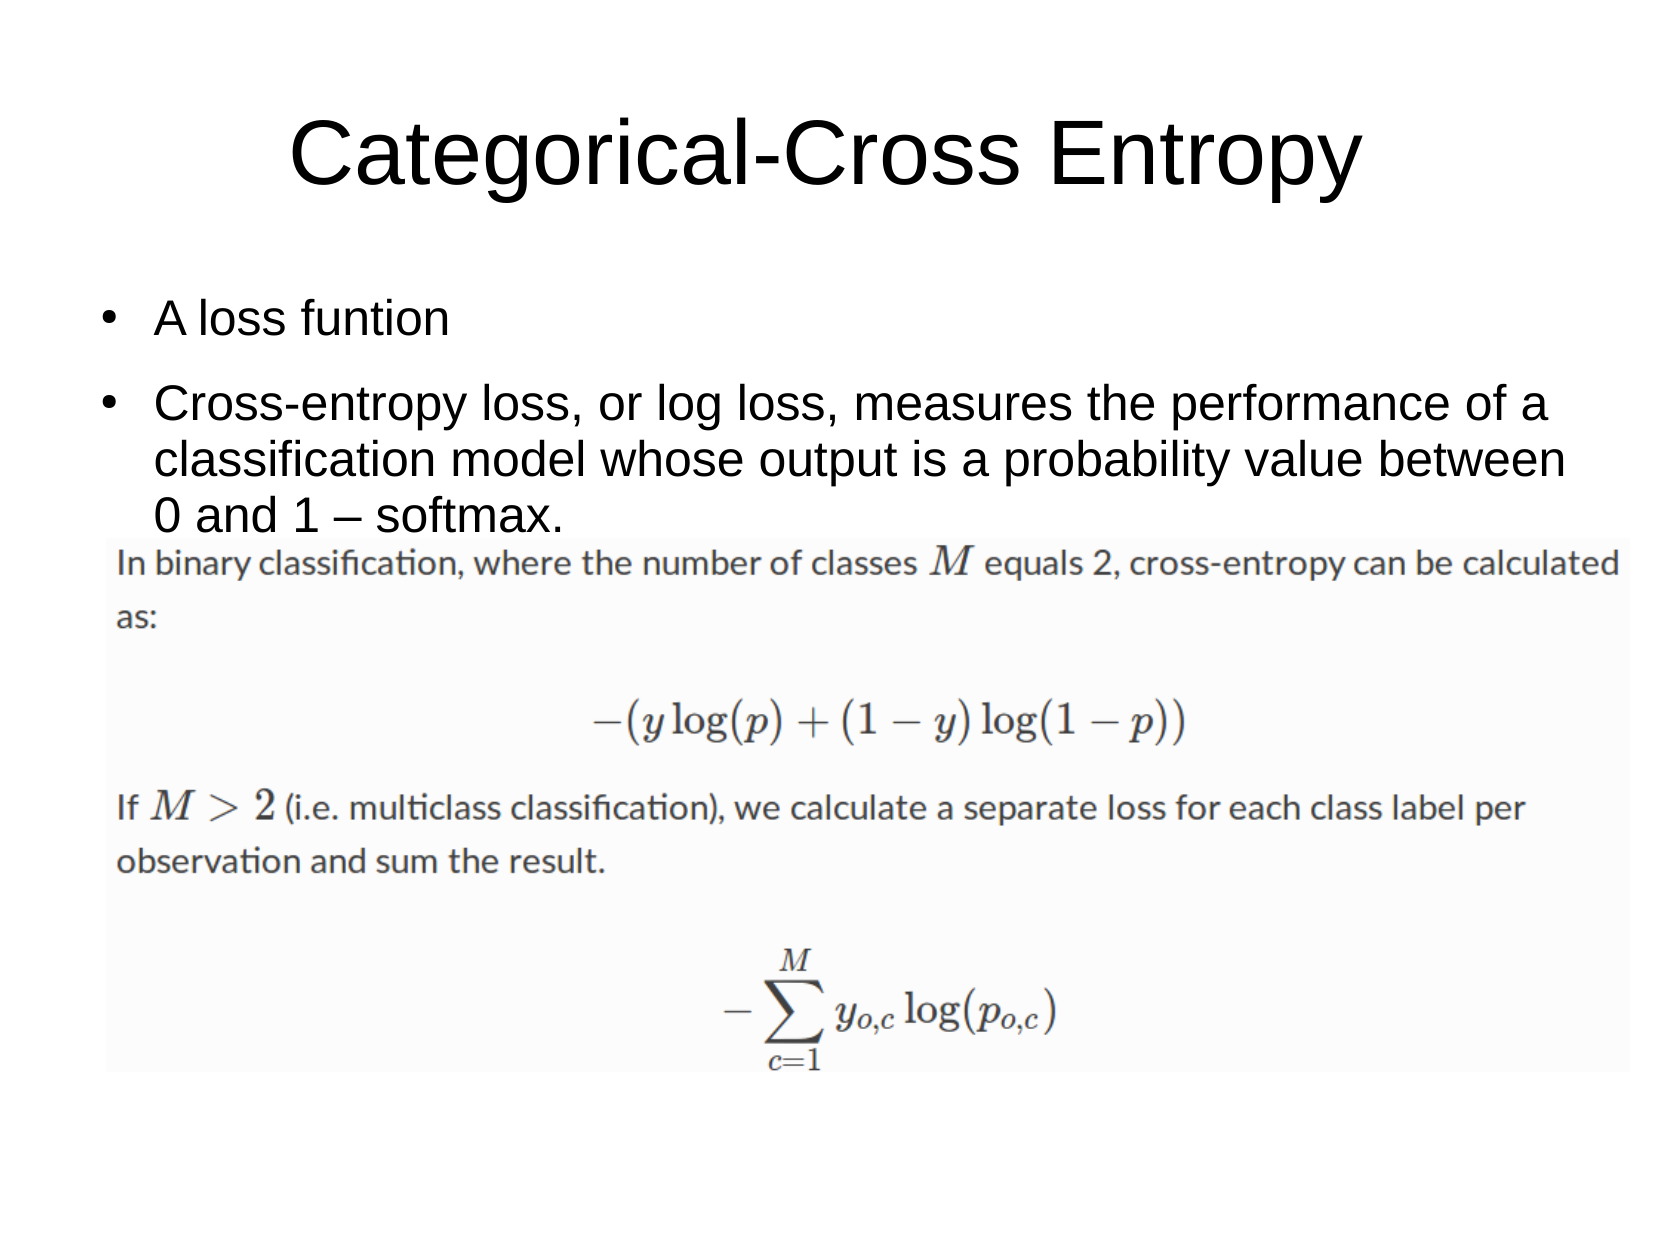

# Categorical-Cross Entropy
A loss funtion
Cross-entropy loss, or log loss, measures the performance of a classification model whose output is a probability value between 0 and 1 – softmax.